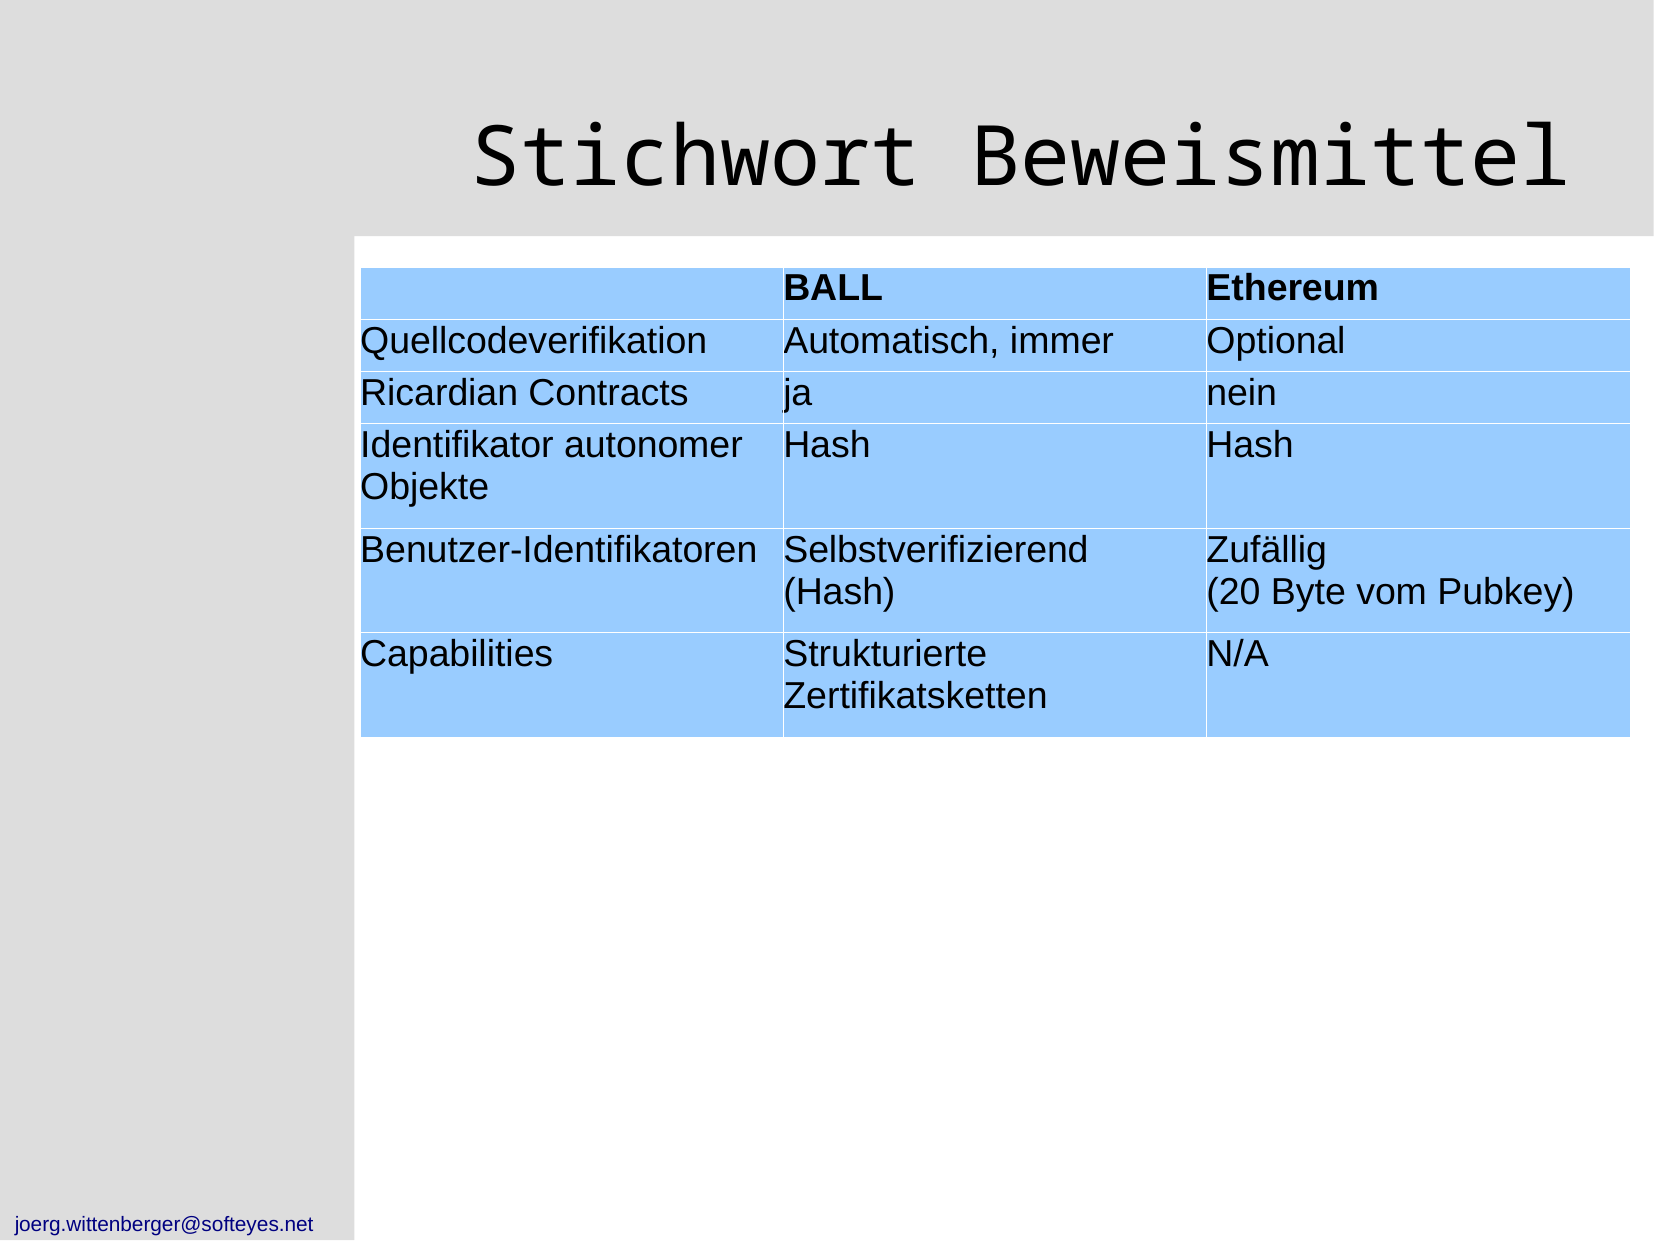

# Stichwort Beweismittel
| | BALL | Ethereum |
| --- | --- | --- |
| Quellcodeverifikation | Automatisch, immer | Optional |
| Ricardian Contracts | ja | nein |
| Identifikator autonomer Objekte | Hash | Hash |
| Benutzer-Identifikatoren | Selbstverifizierend (Hash) | Zufällig (20 Byte vom Pubkey) |
| Capabilities | Strukturierte Zertifikatsketten | N/A |